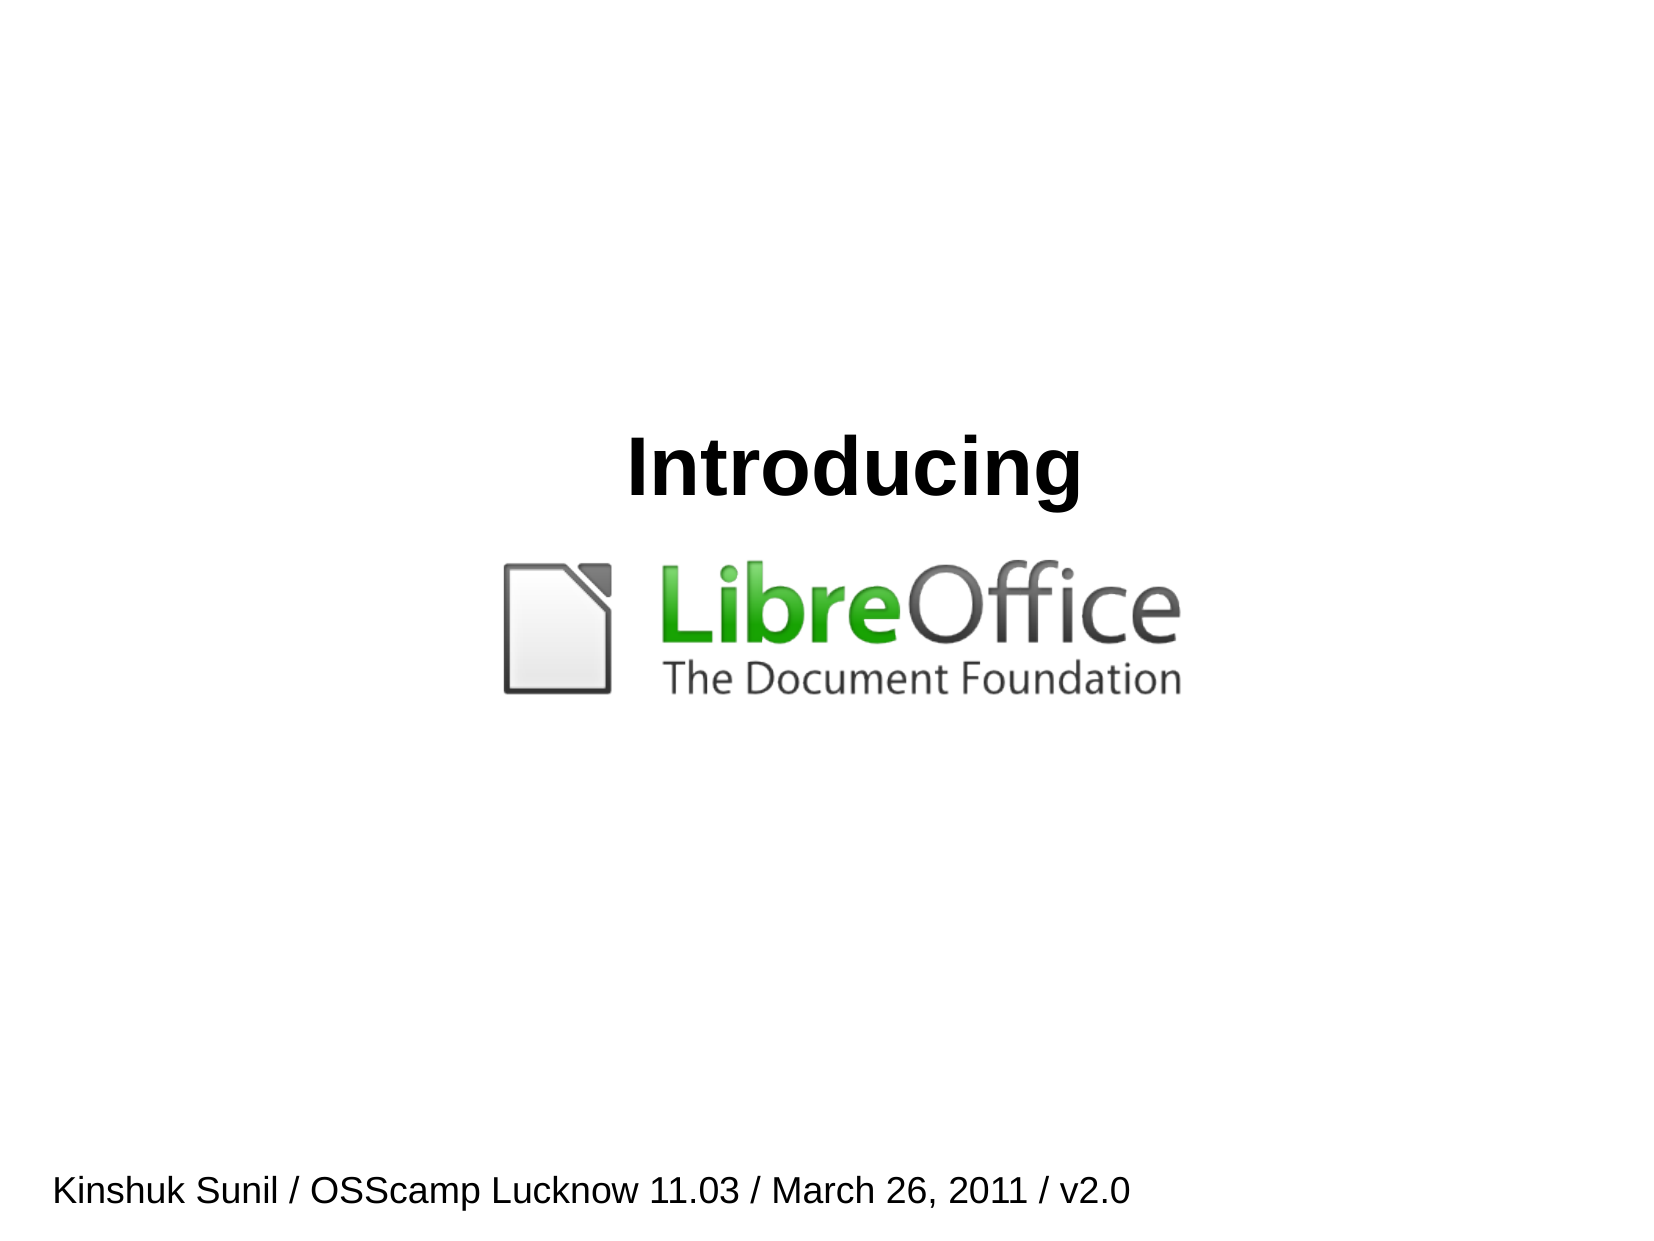

Introducing
Kinshuk Sunil / OSScamp Lucknow 11.03 / March 26, 2011 / v2.0